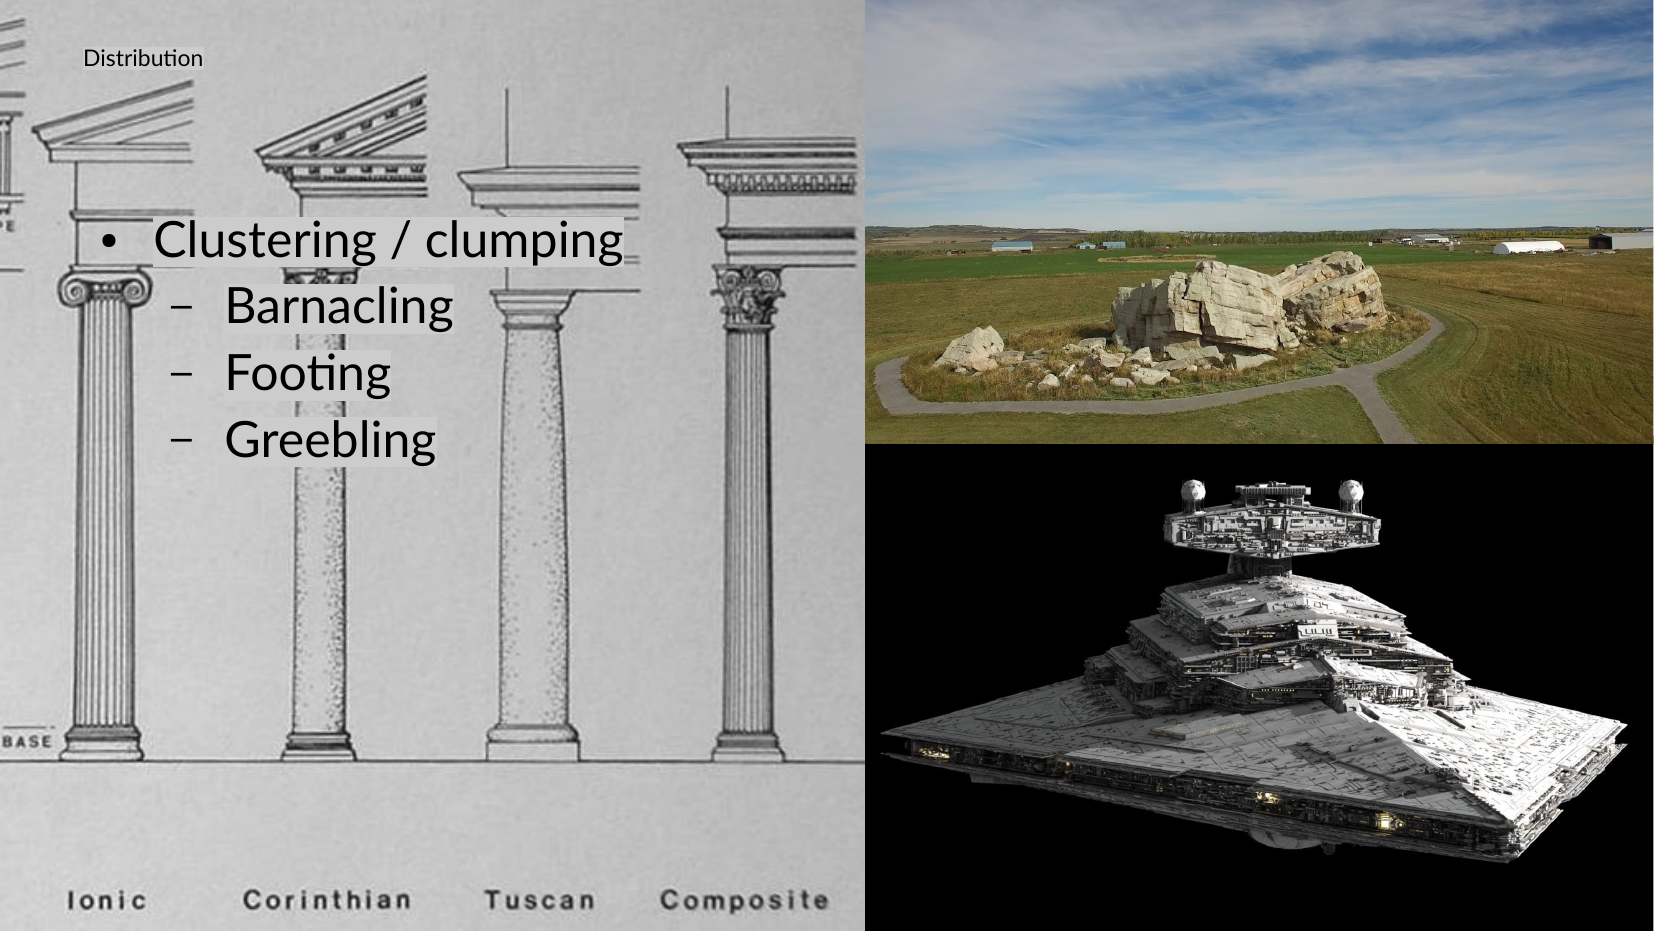

# Distribution
Clustering / clumping
Barnacling
Footing
Greebling